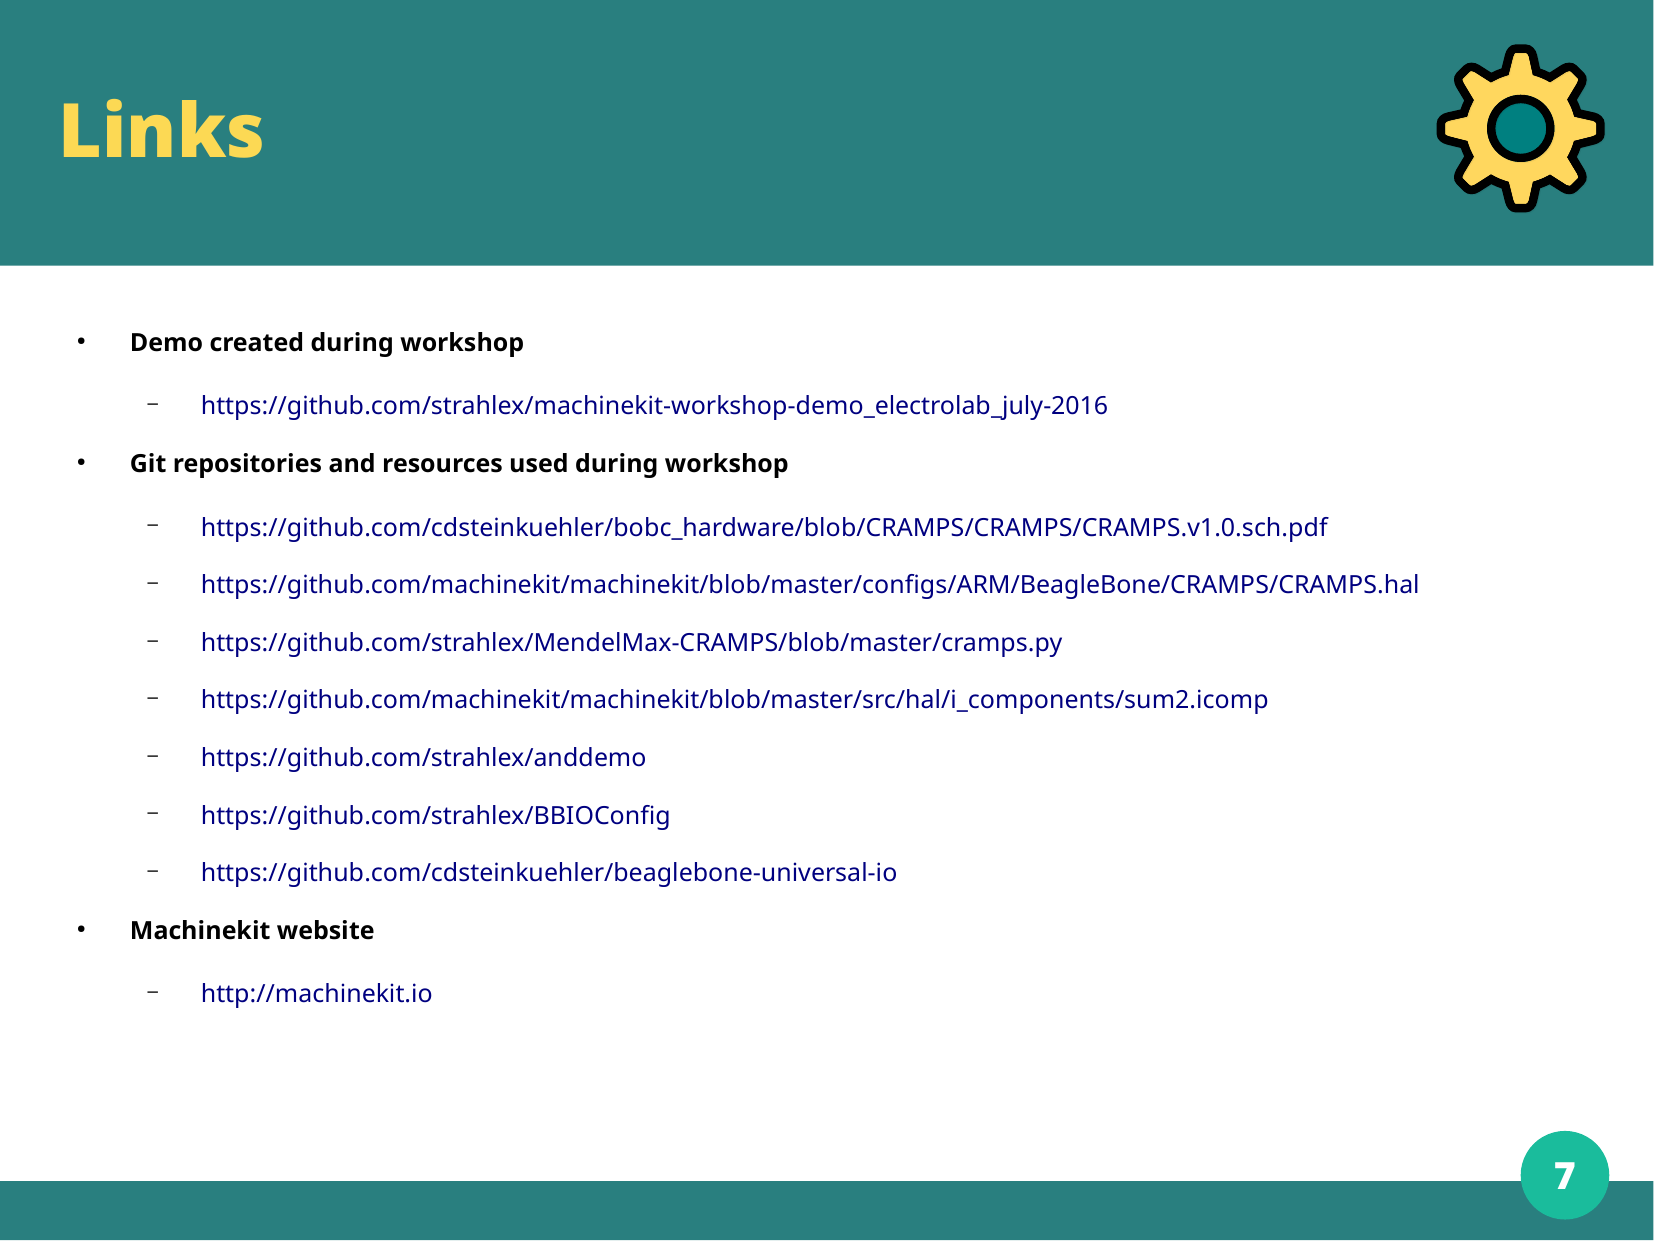

# Links
Demo created during workshop
https://github.com/strahlex/machinekit-workshop-demo_electrolab_july-2016
Git repositories and resources used during workshop
https://github.com/cdsteinkuehler/bobc_hardware/blob/CRAMPS/CRAMPS/CRAMPS.v1.0.sch.pdf
https://github.com/machinekit/machinekit/blob/master/configs/ARM/BeagleBone/CRAMPS/CRAMPS.hal
https://github.com/strahlex/MendelMax-CRAMPS/blob/master/cramps.py
https://github.com/machinekit/machinekit/blob/master/src/hal/i_components/sum2.icomp
https://github.com/strahlex/anddemo
https://github.com/strahlex/BBIOConfig
https://github.com/cdsteinkuehler/beaglebone-universal-io
Machinekit website
http://machinekit.io
7